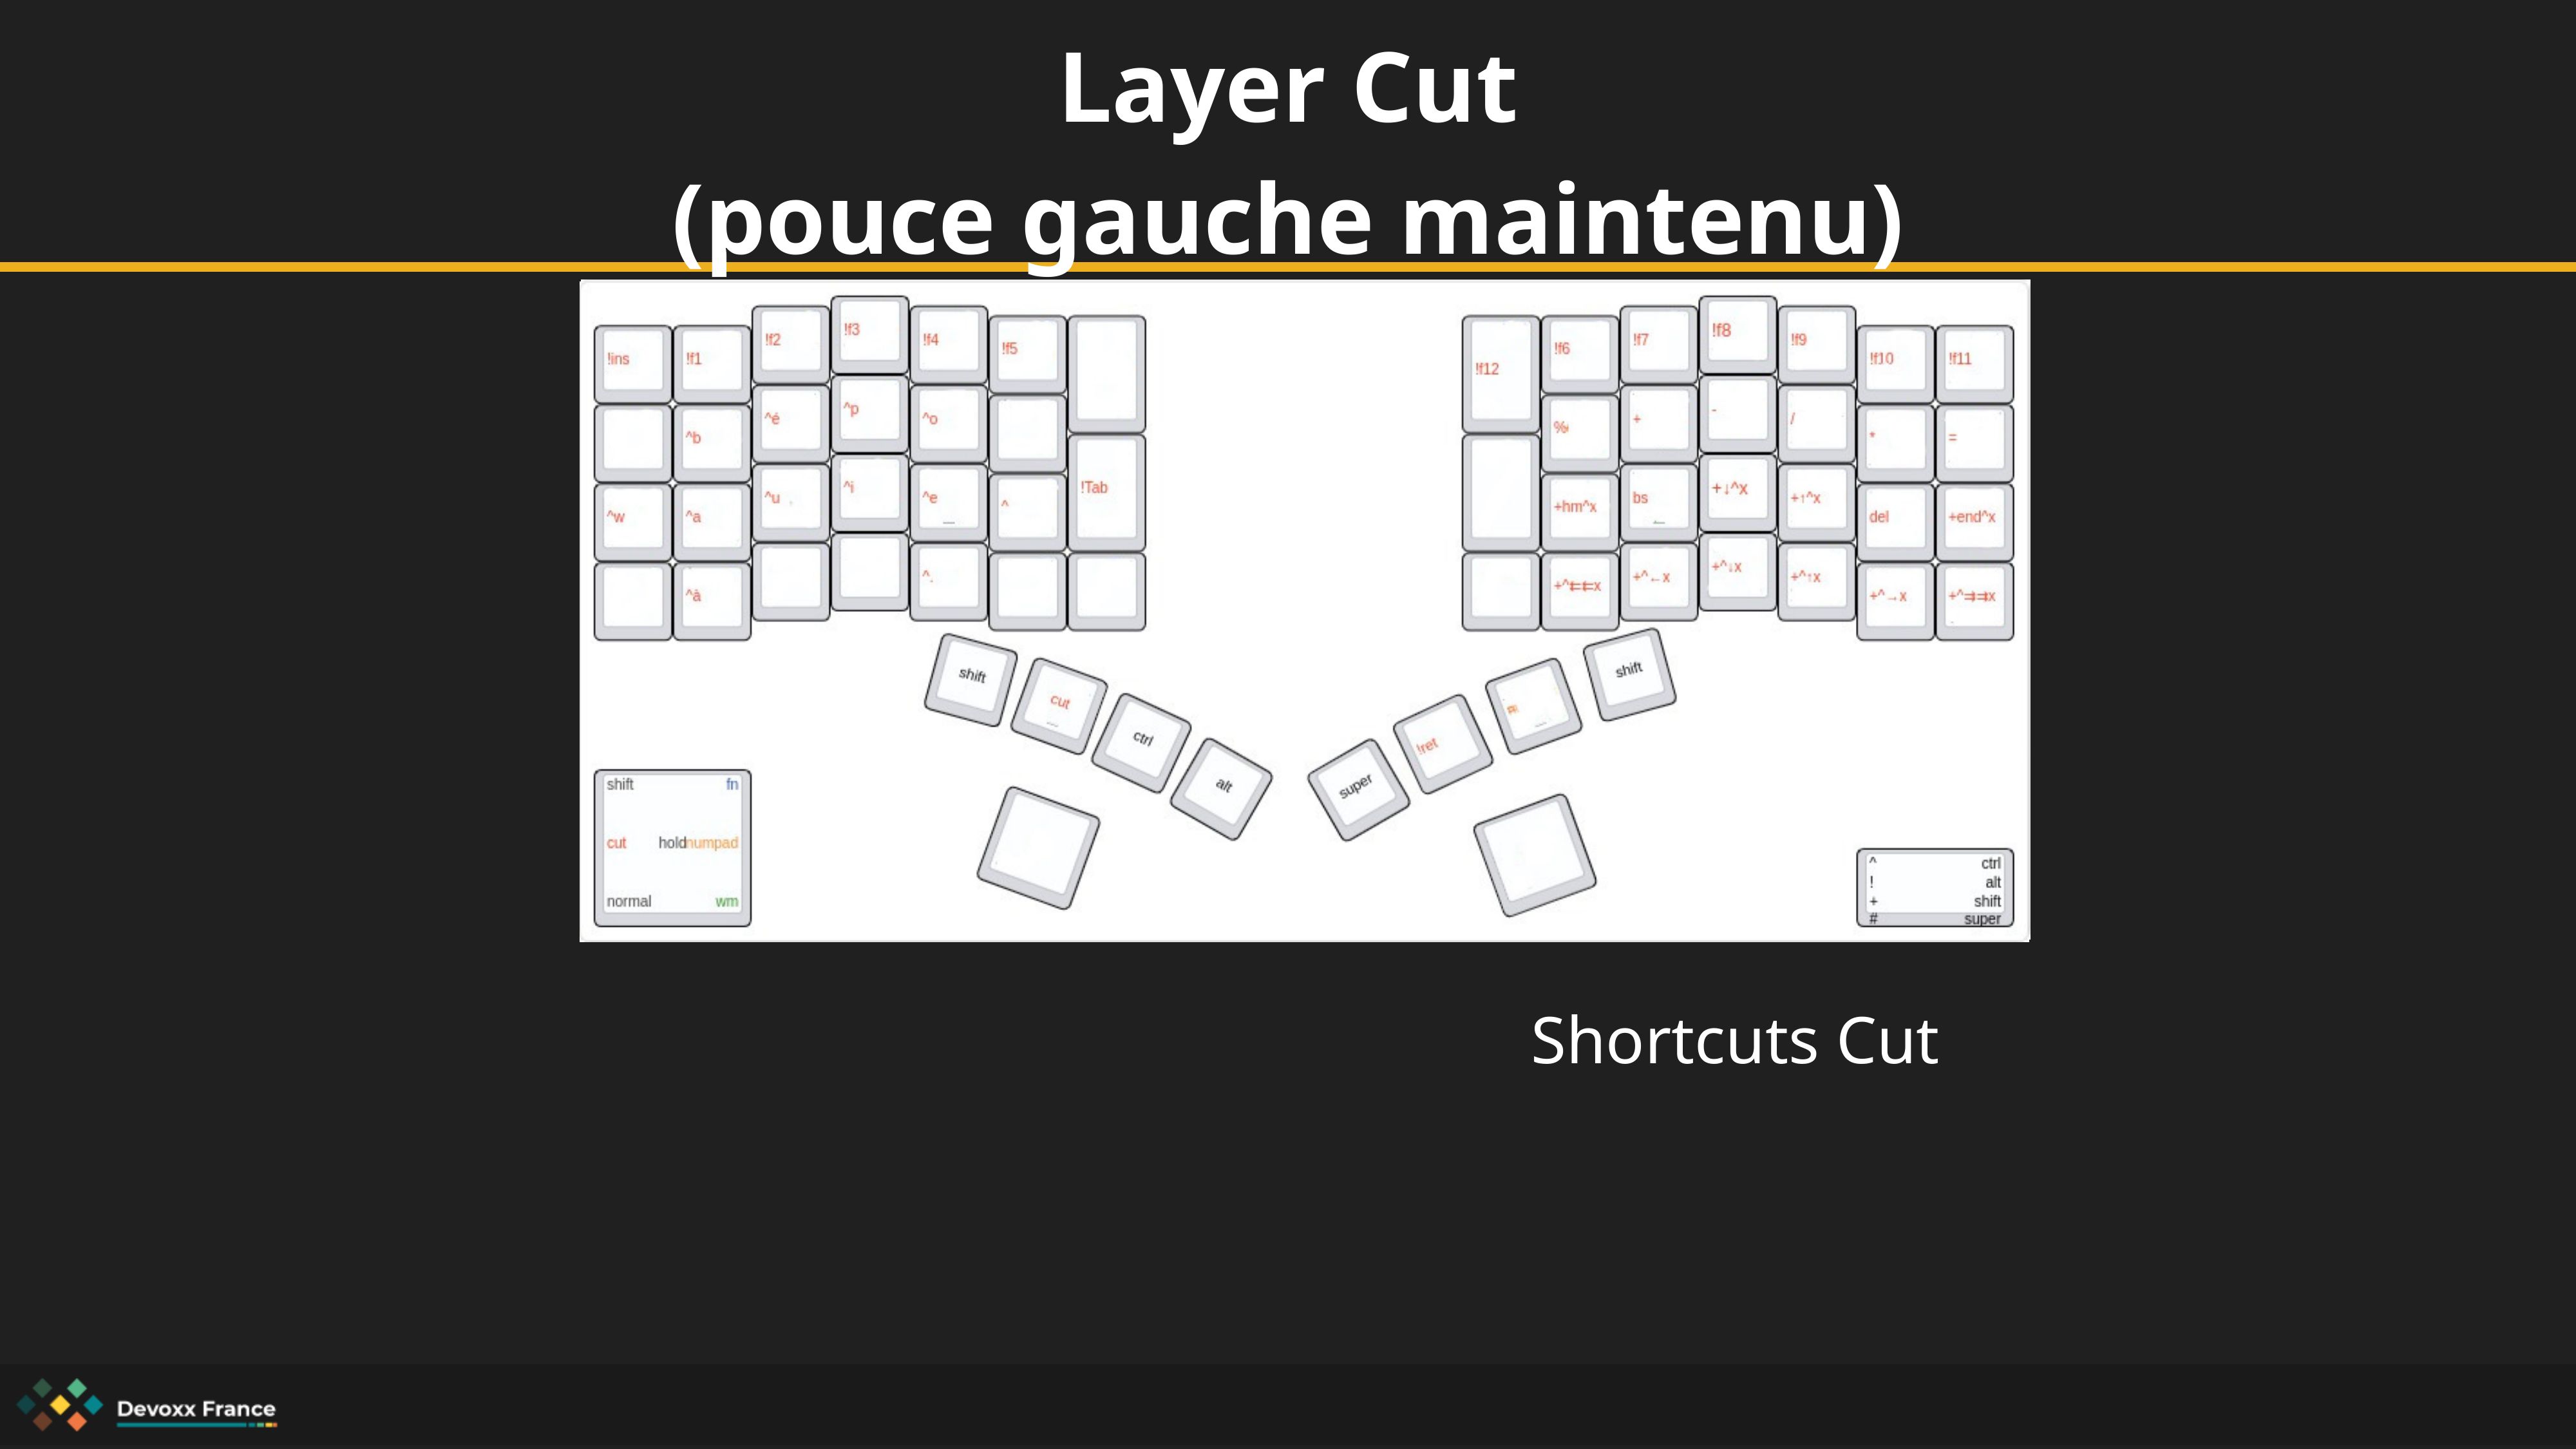

Layer Cut
(pouce gauche maintenu)
																	 			Shortcuts Cut